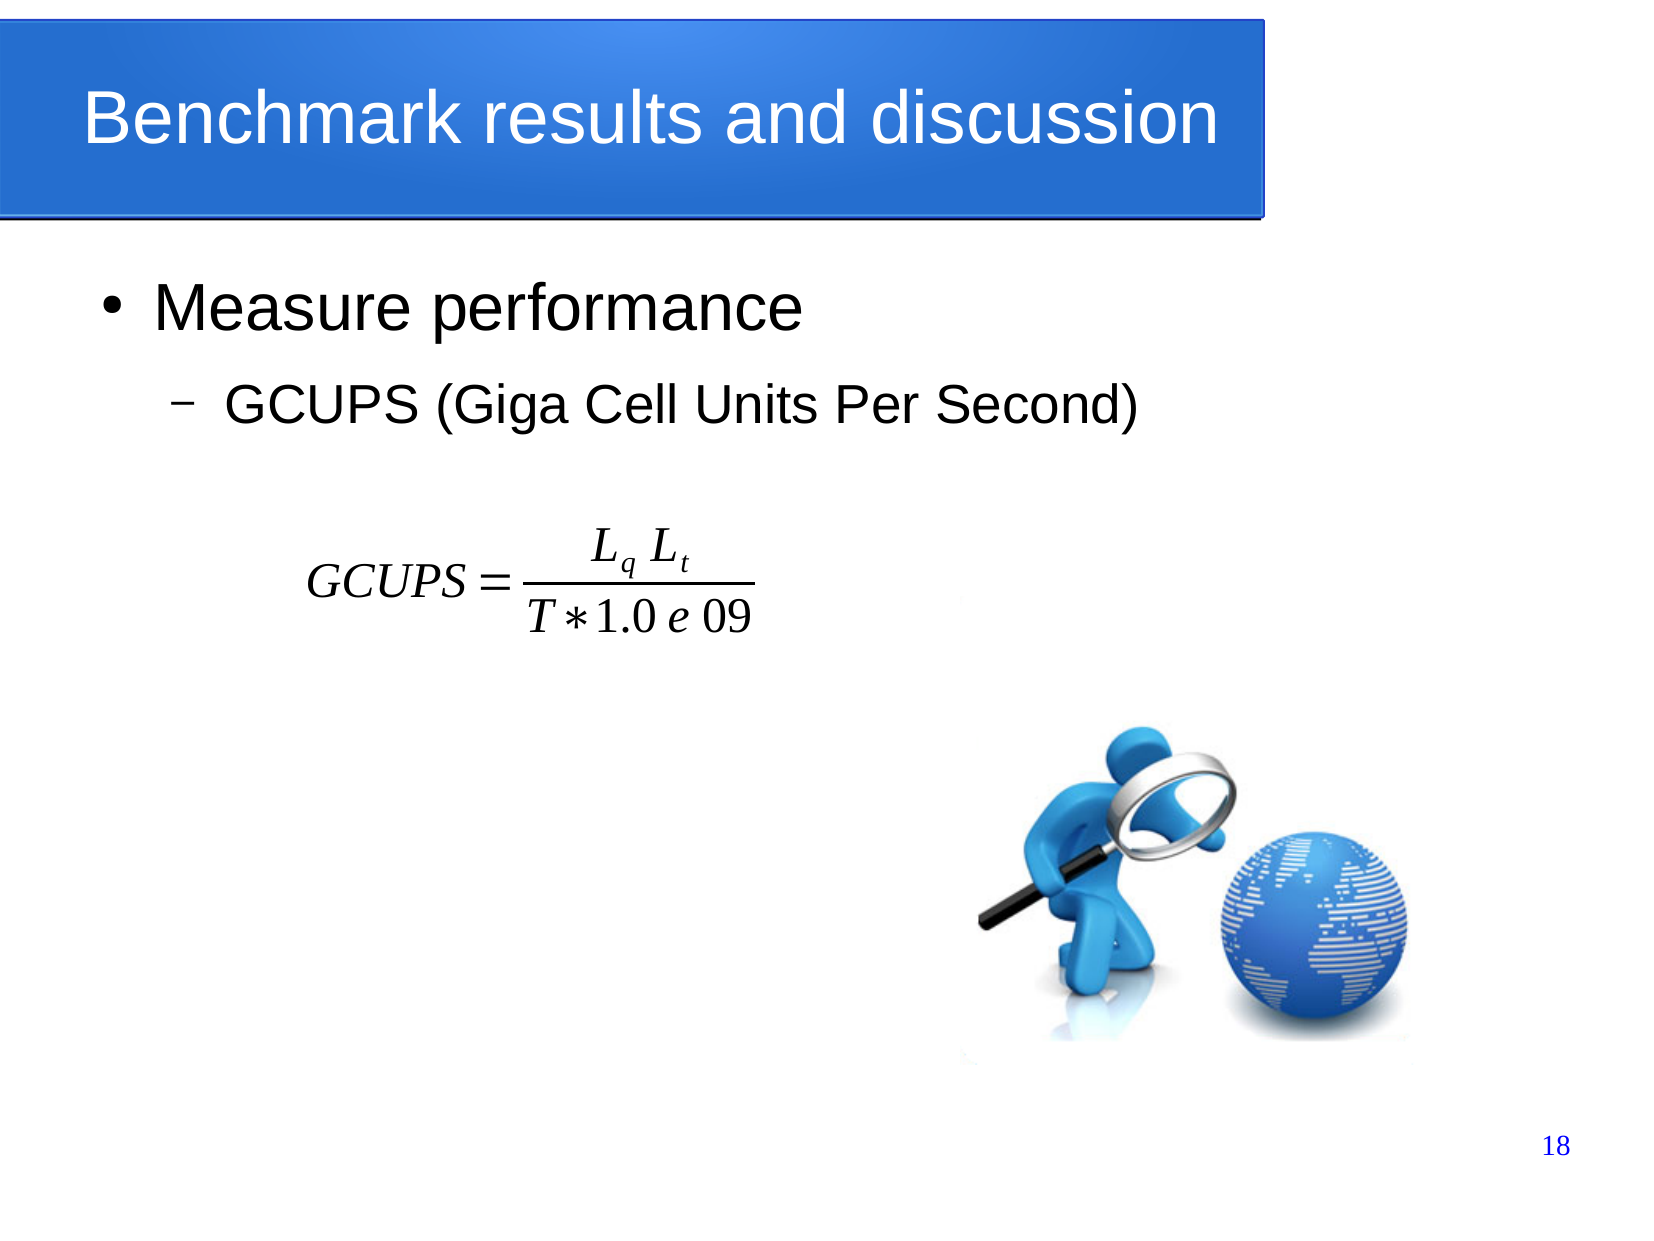

# Benchmark results and discussion
Measure performance
GCUPS (Giga Cell Units Per Second)
18